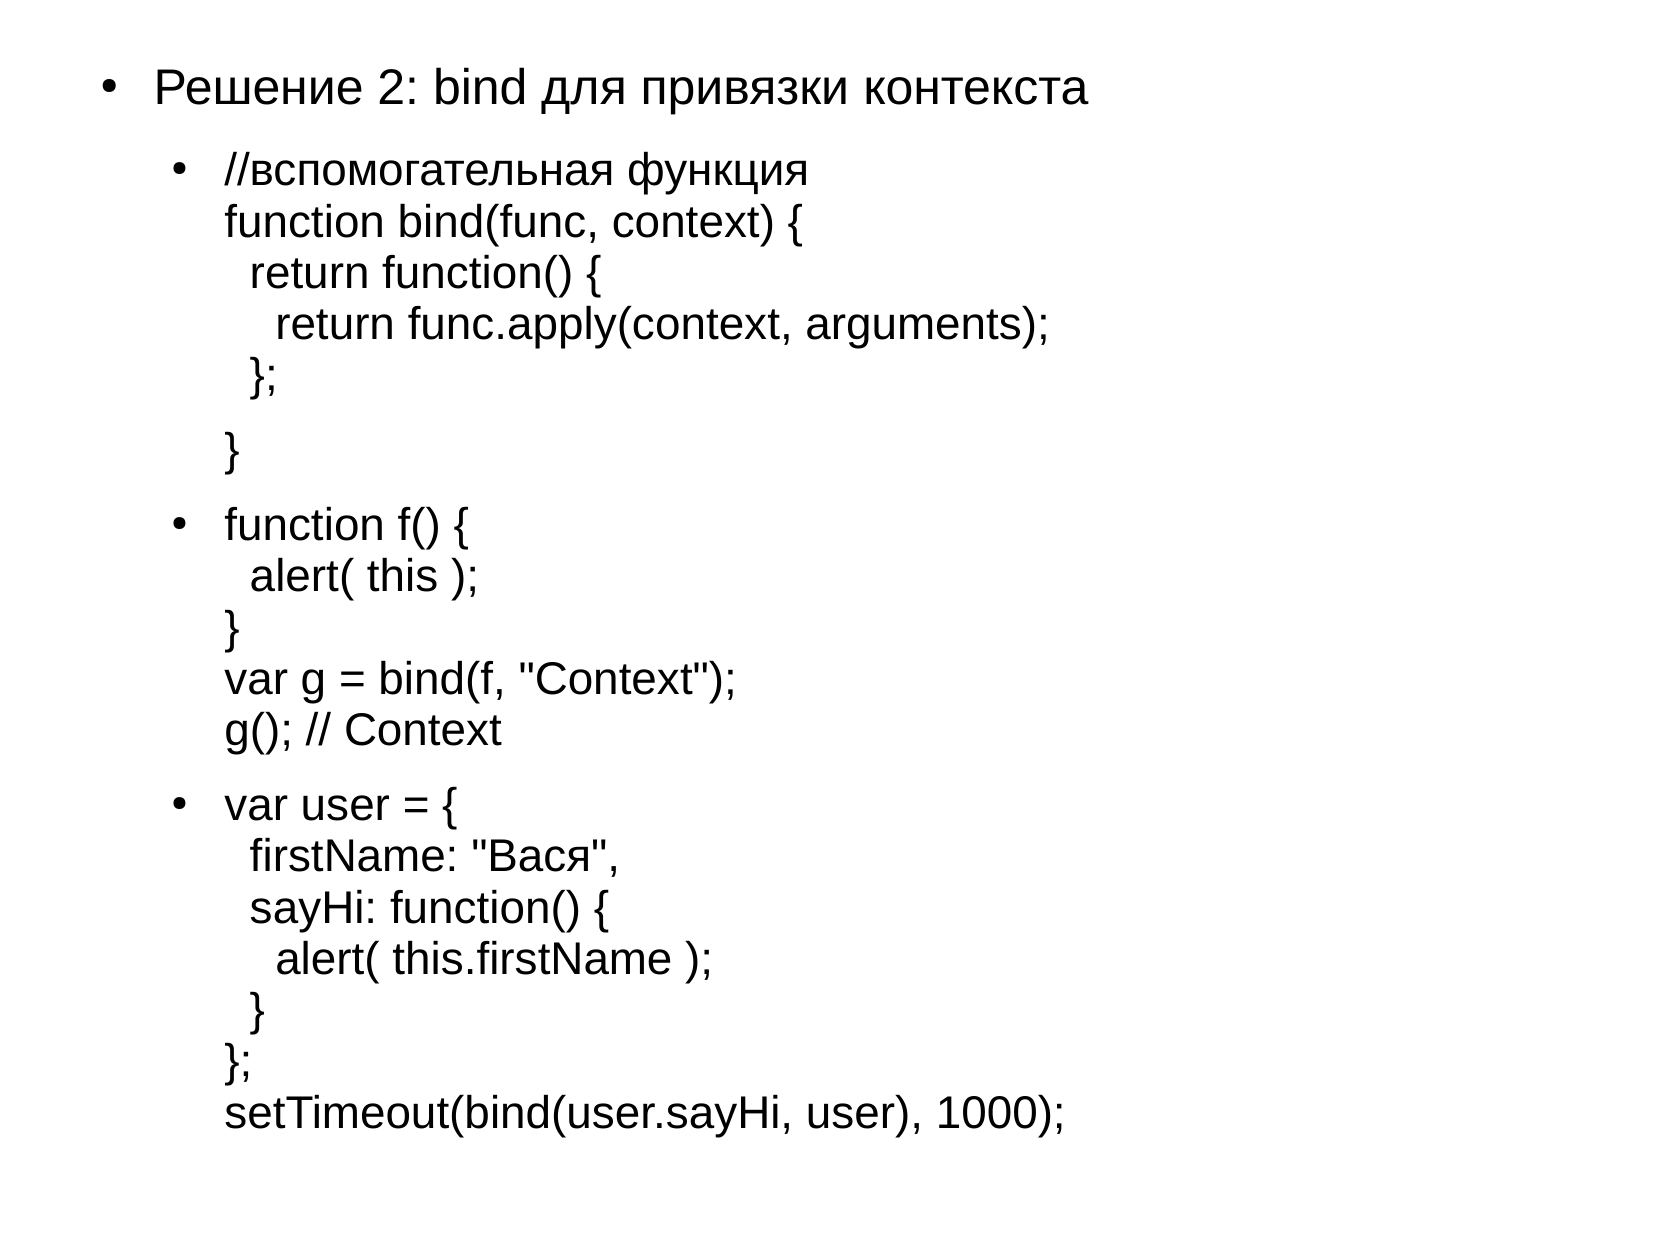

# Решение 2: bind для привязки контекста
//вспомогательная функция
function bind(func, context) {
 return function() {
 return func.apply(context, arguments);
 };
}
function f() {
 alert( this );
}
var g = bind(f, "Context");
g(); // Context
var user = {
 firstName: "Вася",
 sayHi: function() {
 alert( this.firstName );
 }
};
setTimeout(bind(user.sayHi, user), 1000);